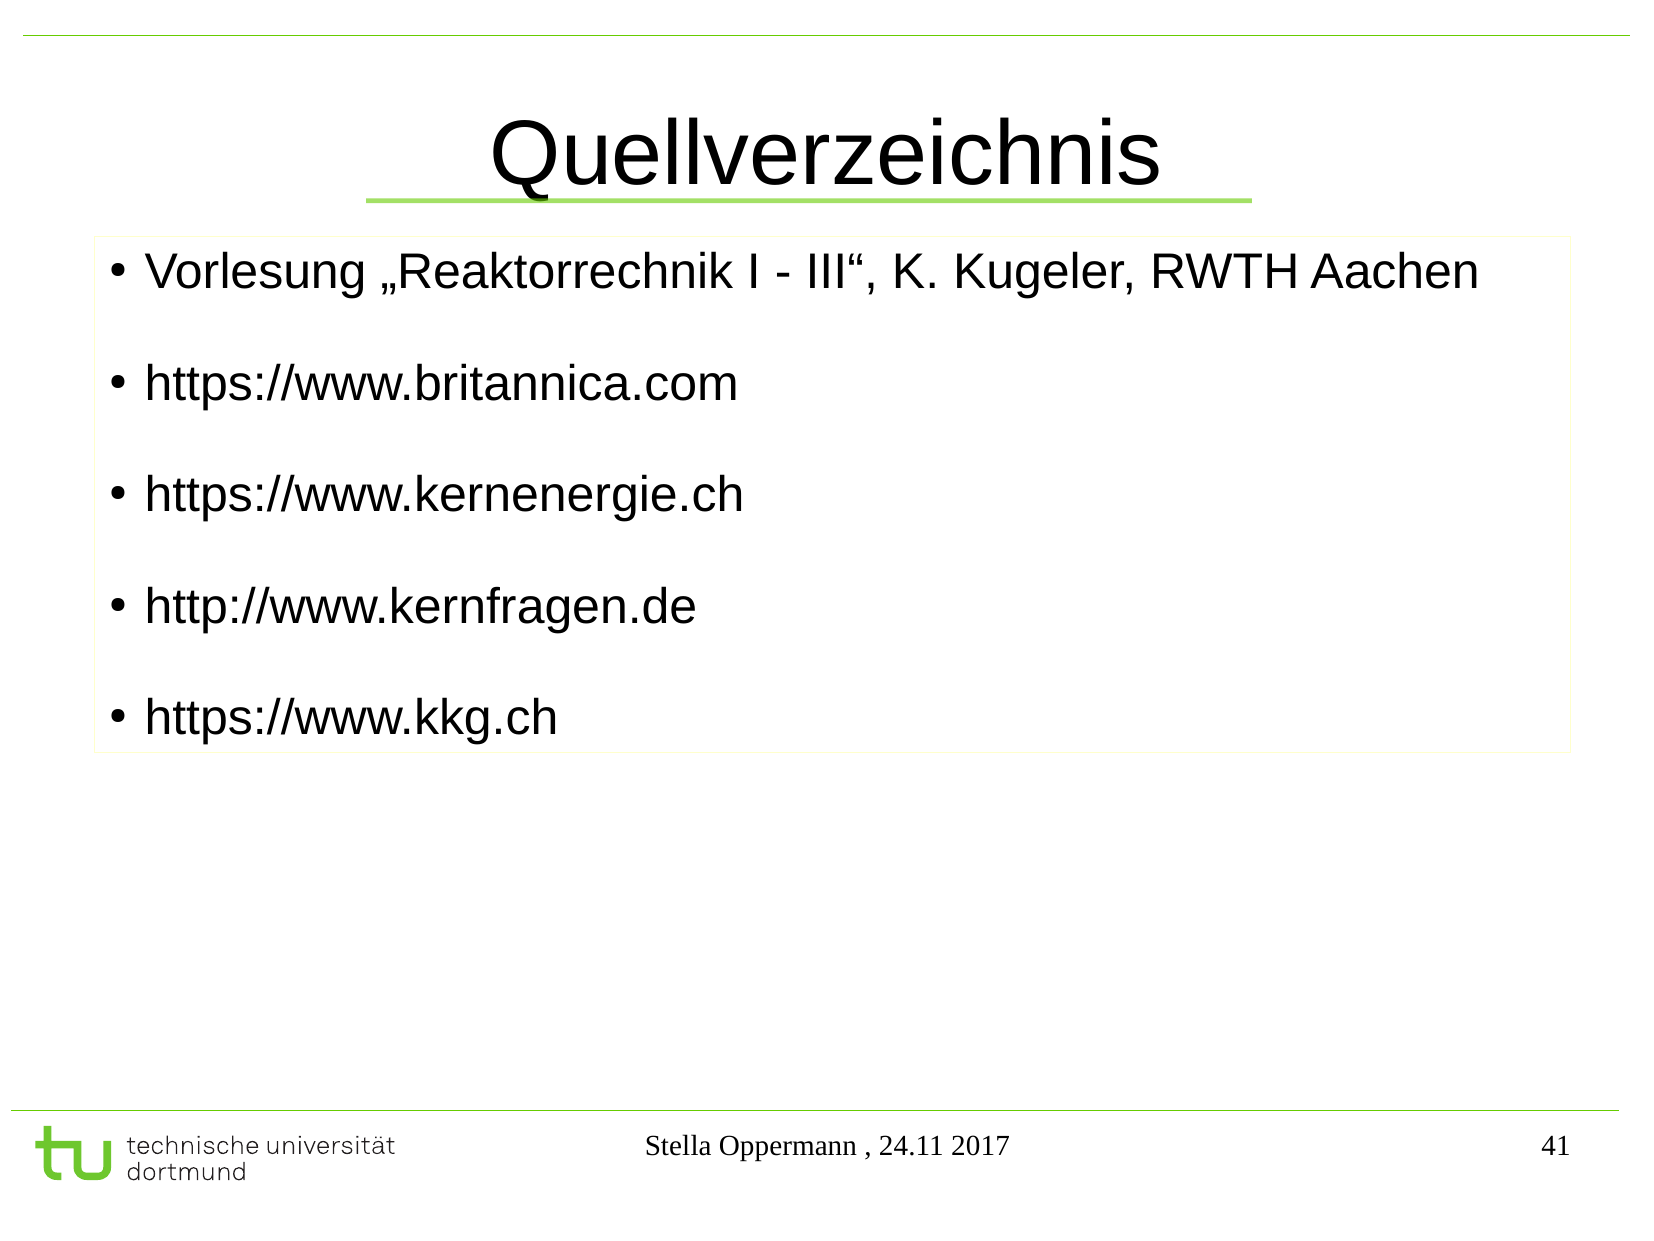

# Quellverzeichnis
Vorlesung „Reaktorrechnik I - III“, K. Kugeler, RWTH Aachen
https://www.britannica.com
https://www.kernenergie.ch
http://www.kernfragen.de
https://www.kkg.ch
Stella Oppermann , 24.11 2017
41